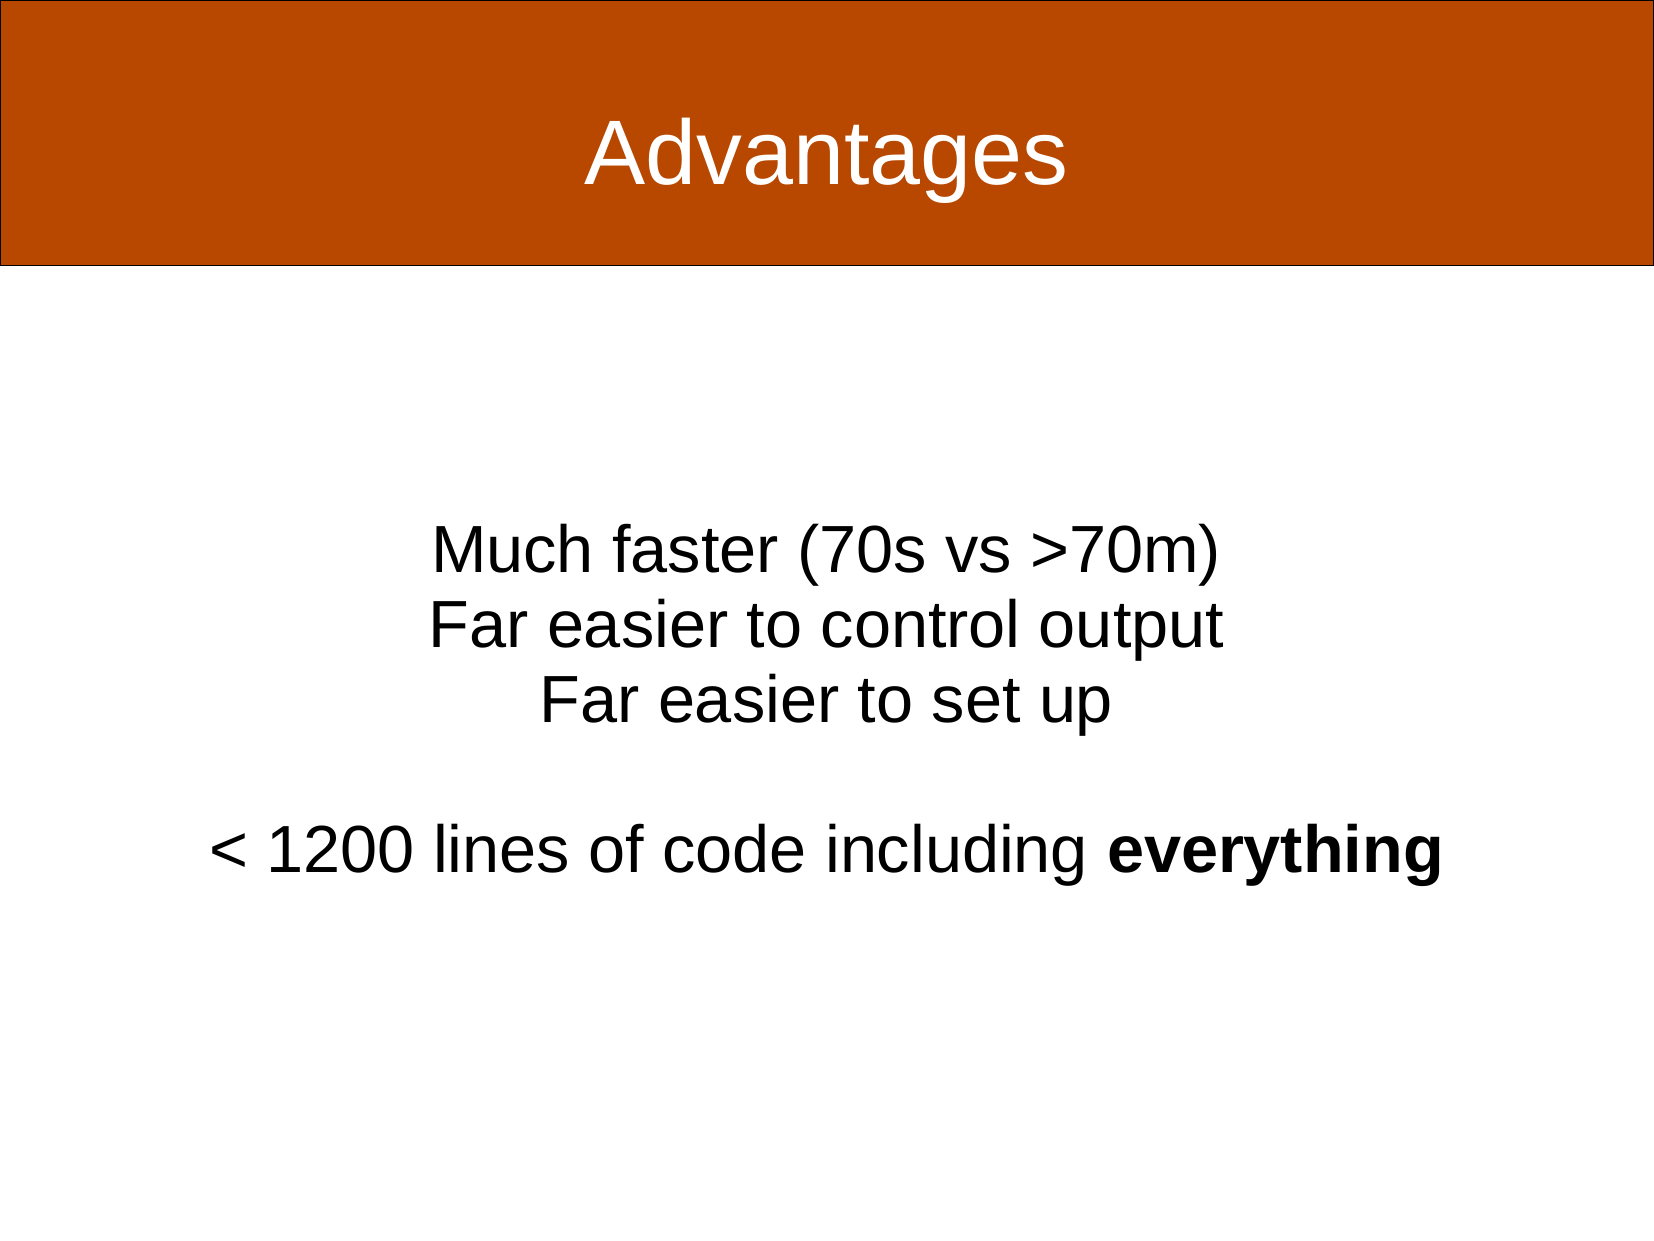

# Advantages
Much faster (70s vs >70m)
Far easier to control output
Far easier to set up
< 1200 lines of code including everything